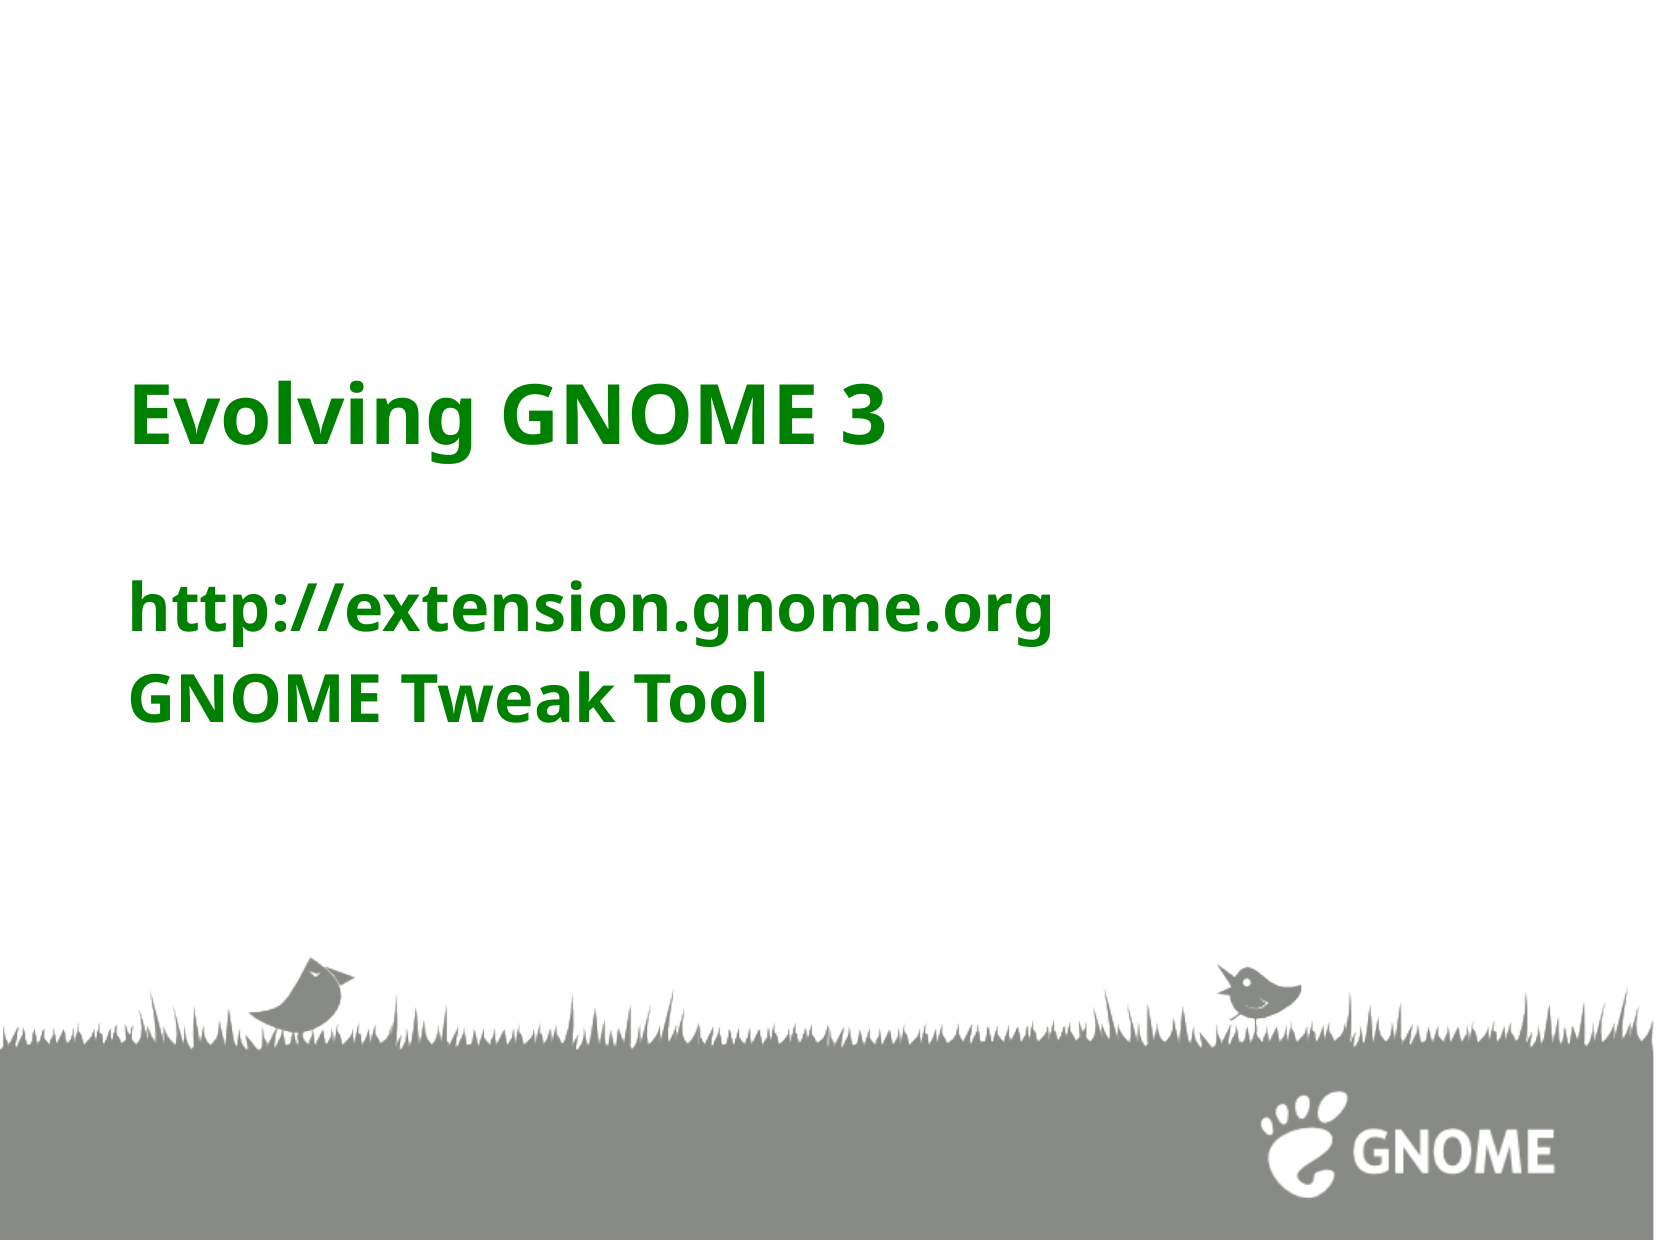

Evolving GNOME 3
http://extension.gnome.org
GNOME Tweak Tool